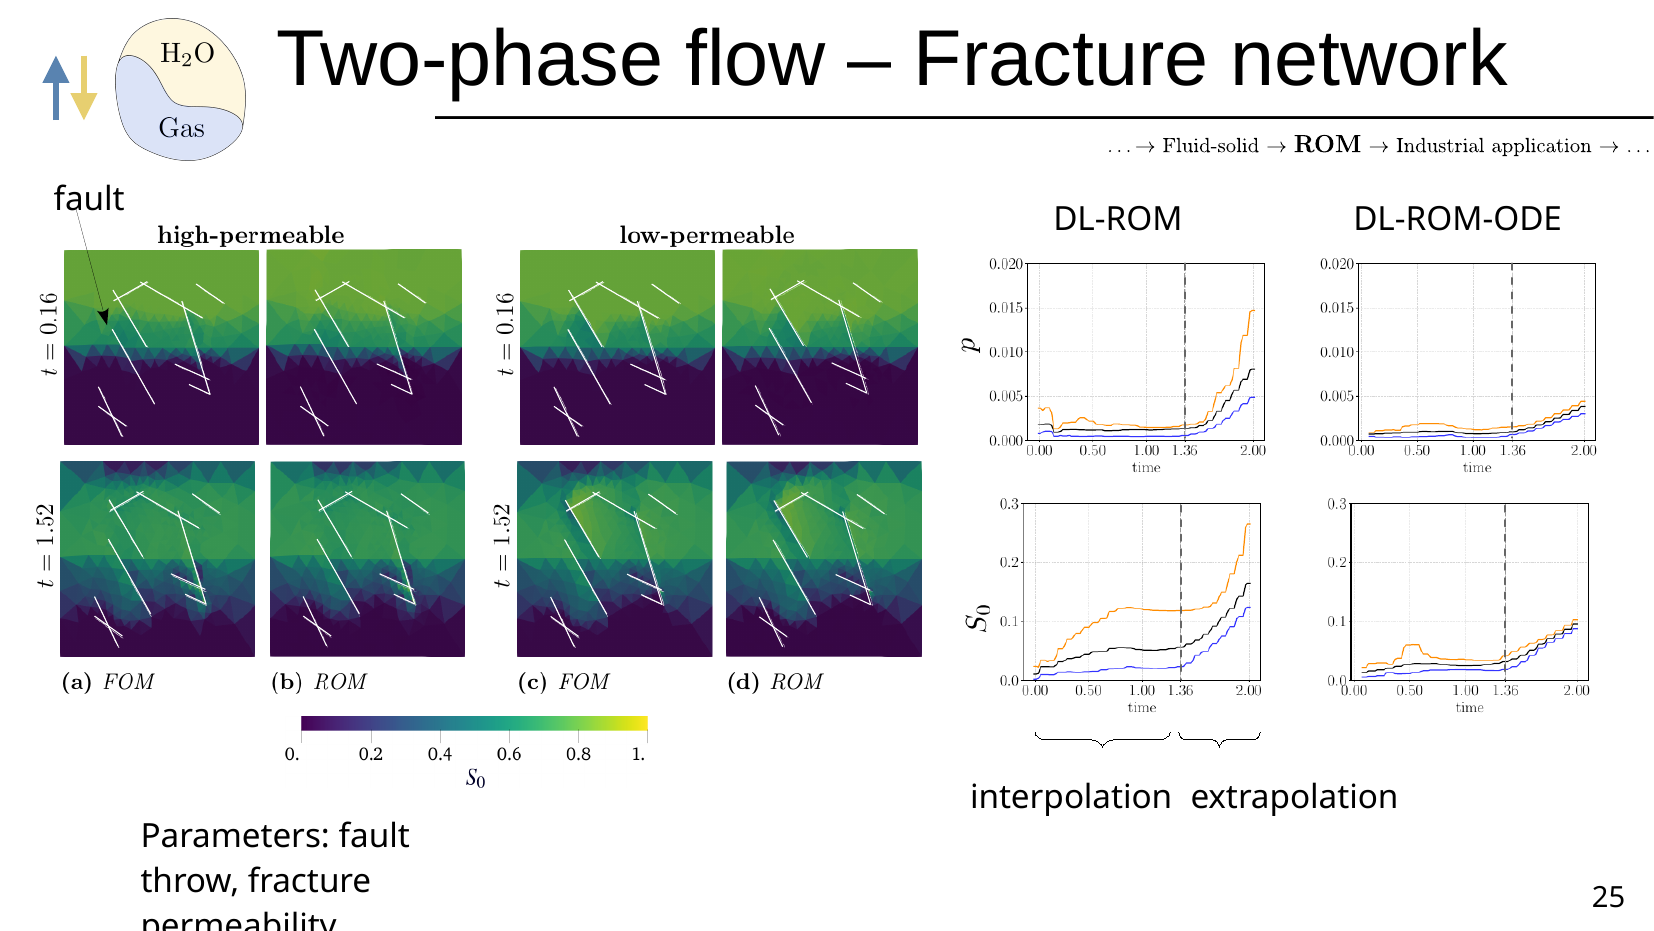

# Two-phase flow – Fracture network
fault
DL-ROM			DL-ROM-ODE
interpolation
extrapolation
Parameters: fault throw, fracture permeability